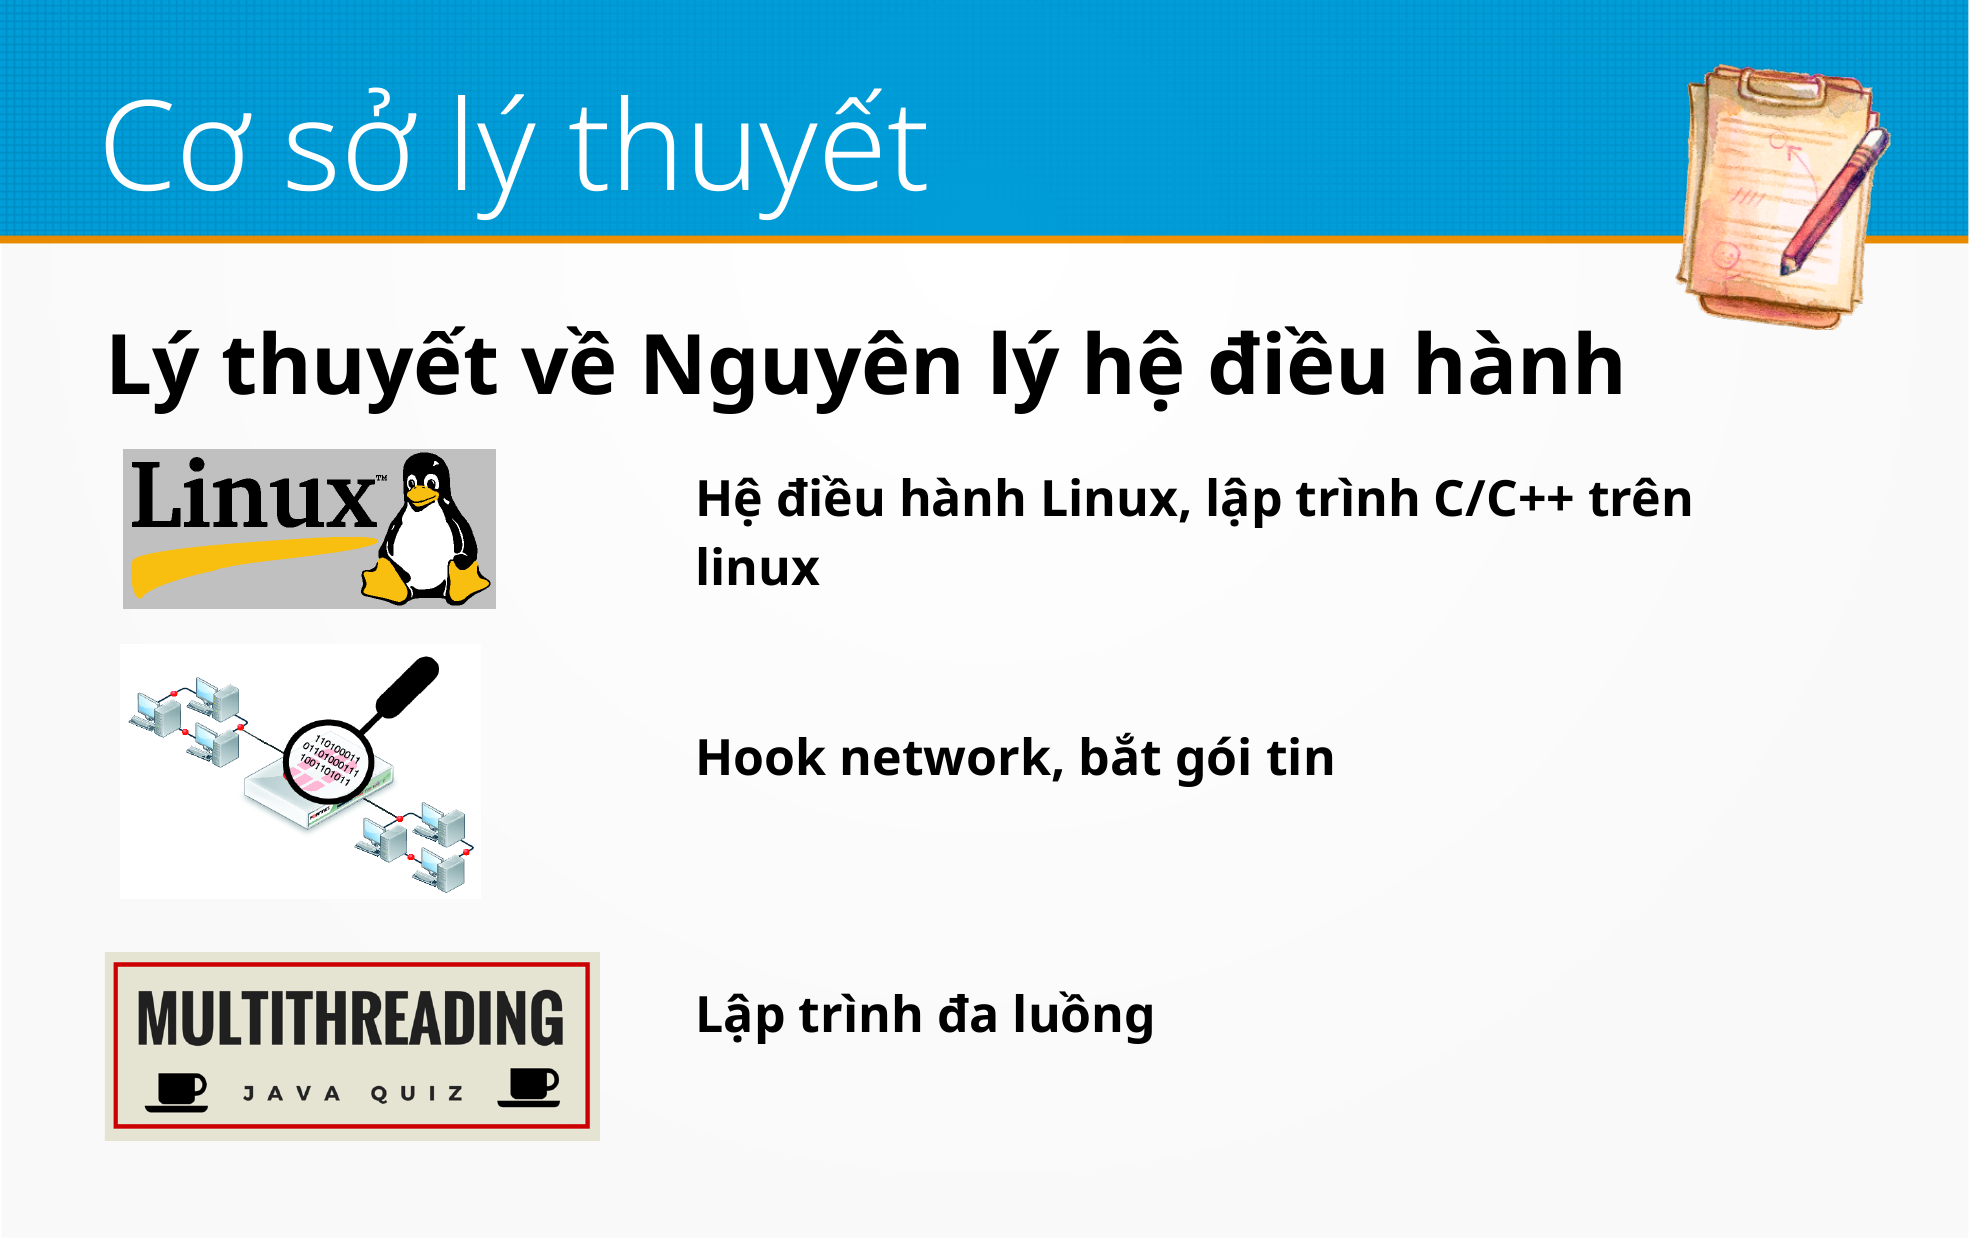

# Cơ sở lý thuyết
Lý thuyết về Nguyên lý hệ điều hành
Hệ điều hành Linux, lập trình C/C++ trên linux
Hook network, bắt gói tin
Lập trình đa luồng